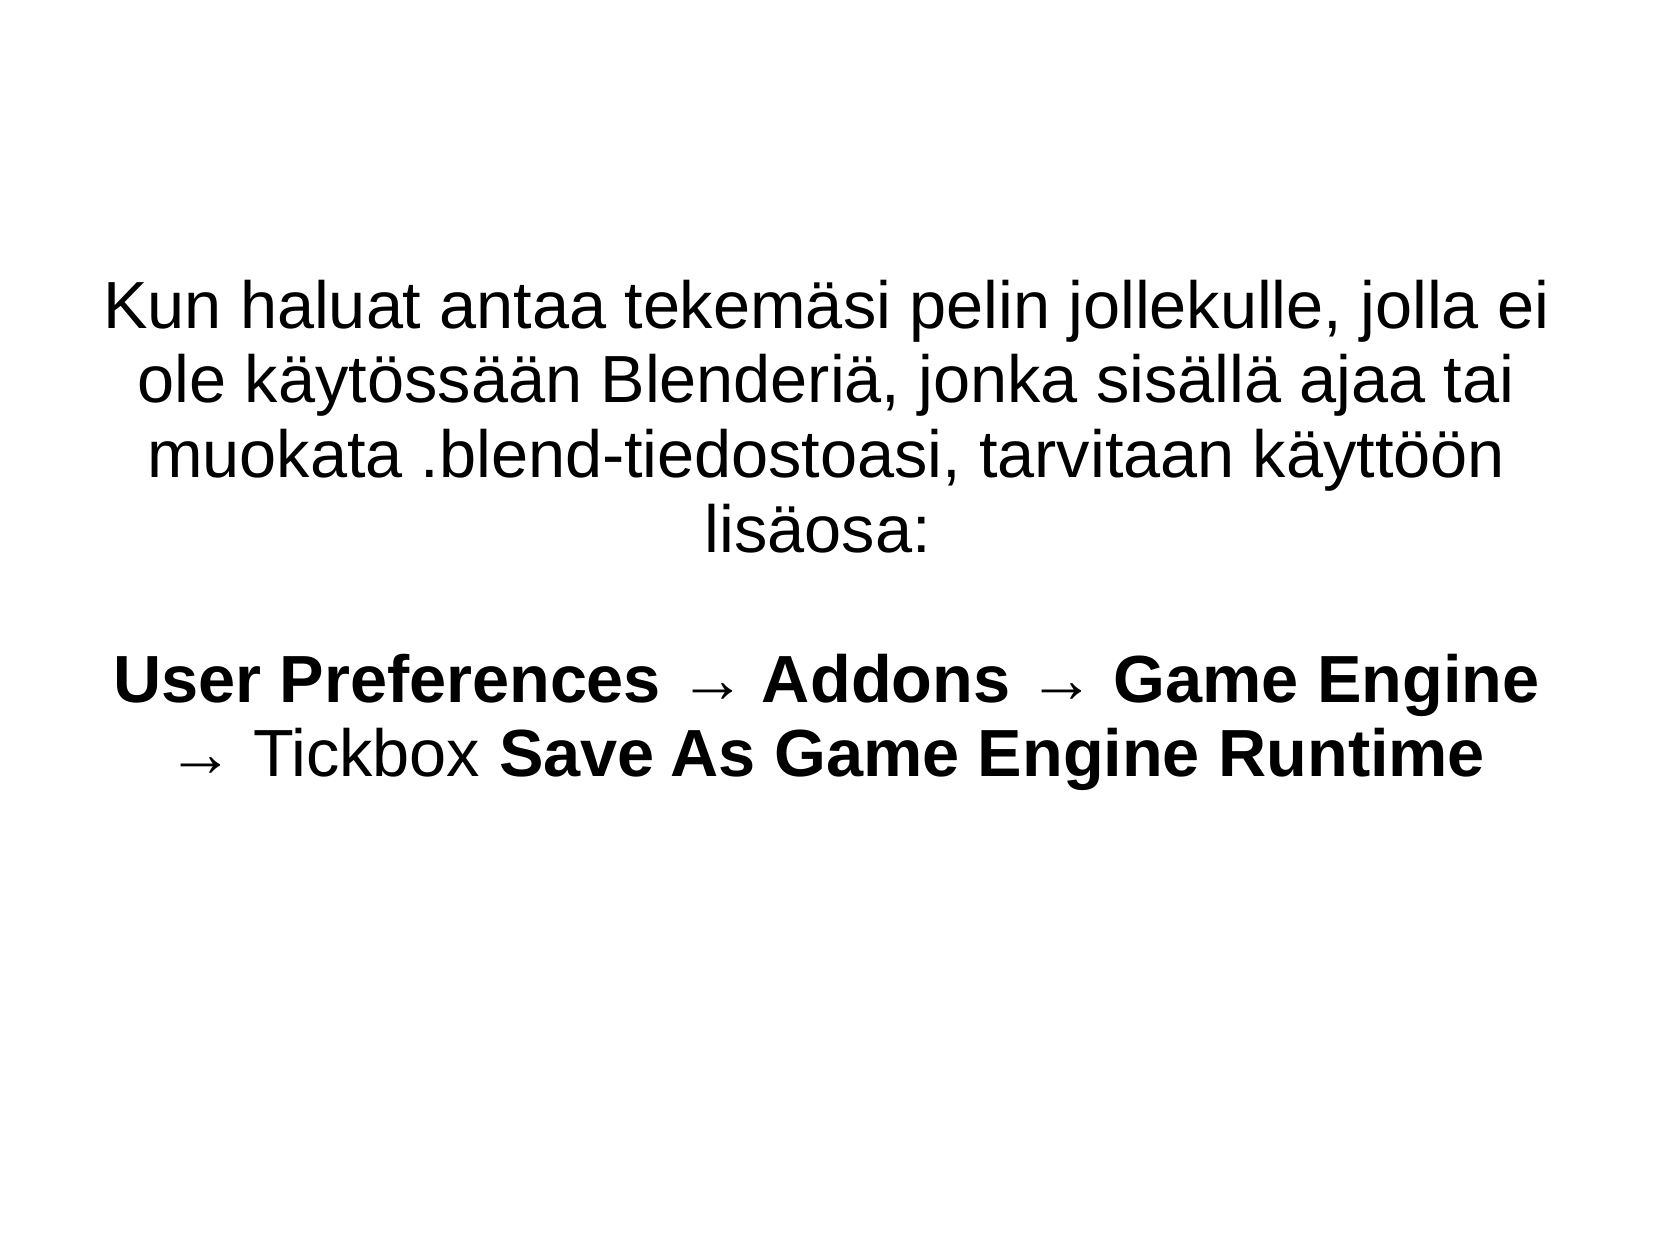

# Kun haluat antaa tekemäsi pelin jollekulle, jolla ei ole käytössään Blenderiä, jonka sisällä ajaa tai muokata .blend-tiedostoasi, tarvitaan käyttöön lisäosa:
User Preferences → Addons → Game Engine → Tickbox Save As Game Engine Runtime